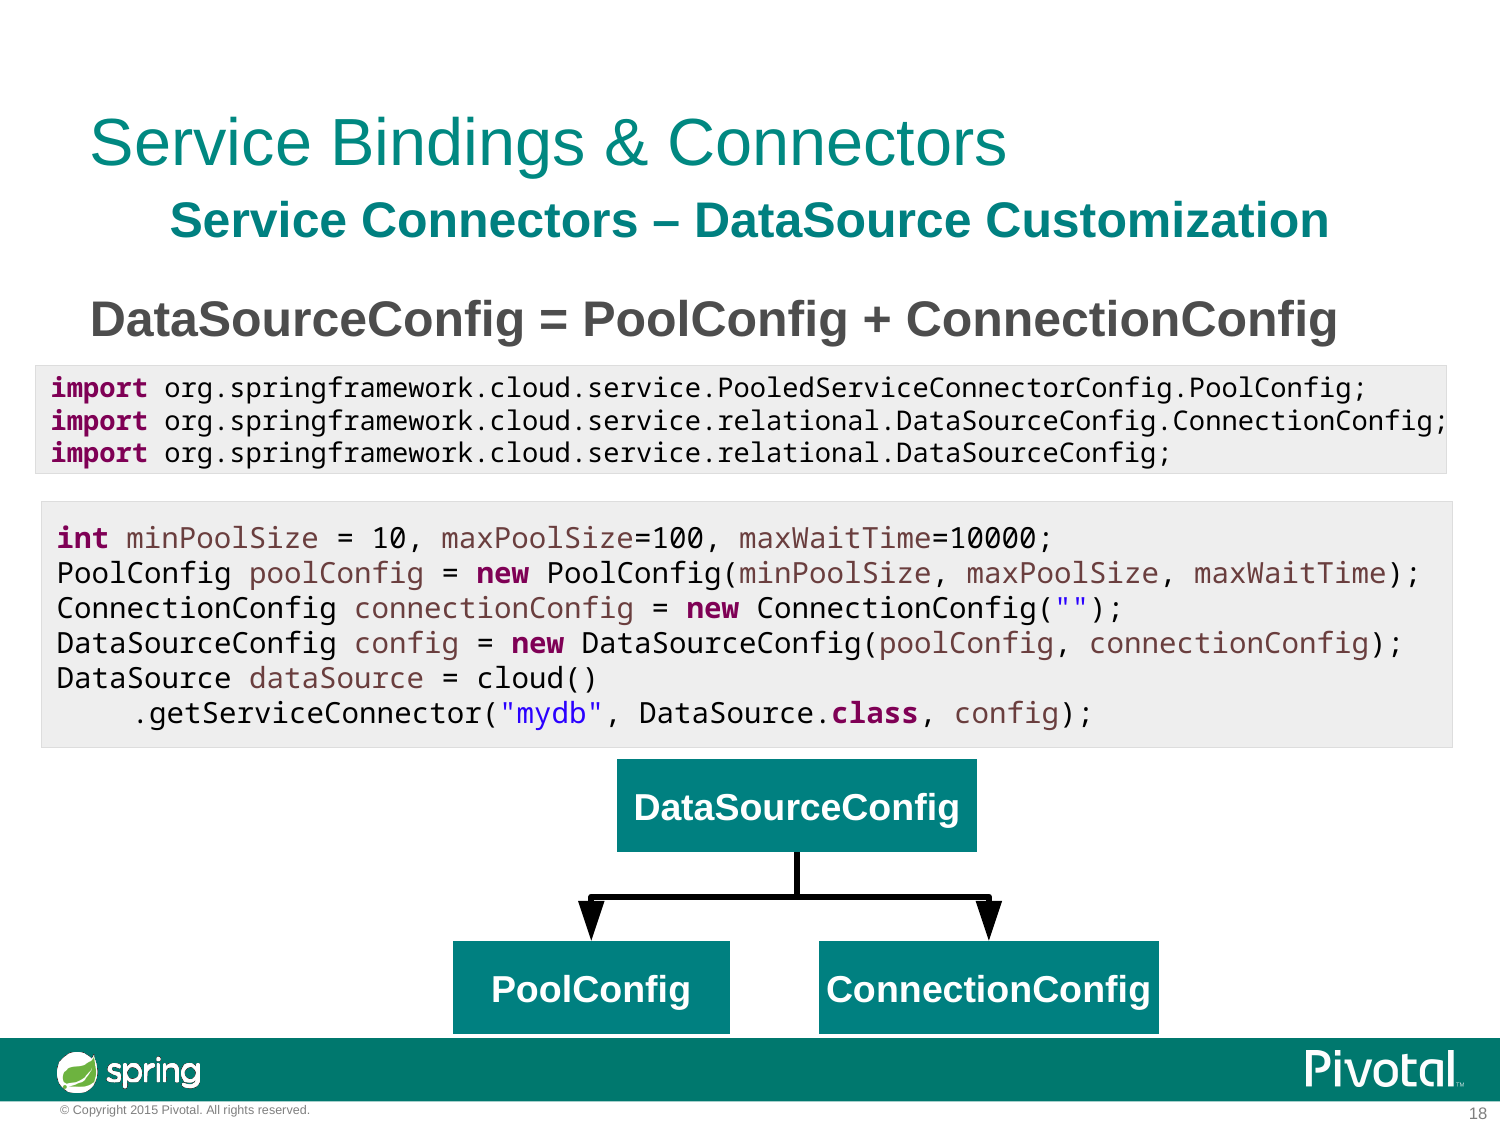

# Service Bindings & Connectors
Service Connectors – DataSource Customization
DataSourceConfig = PoolConfig + ConnectionConfig
import org.springframework.cloud.service.PooledServiceConnectorConfig.PoolConfig;
import org.springframework.cloud.service.relational.DataSourceConfig.ConnectionConfig;
import org.springframework.cloud.service.relational.DataSourceConfig;
int minPoolSize = 10, maxPoolSize=100, maxWaitTime=10000;
PoolConfig poolConfig = new PoolConfig(minPoolSize, maxPoolSize, maxWaitTime);
ConnectionConfig connectionConfig = new ConnectionConfig("");
DataSourceConfig config = new DataSourceConfig(poolConfig, connectionConfig);
DataSource dataSource = cloud()
	.getServiceConnector("mydb", DataSource.class, config);
DataSourceConfig
PoolConfig
ConnectionConfig